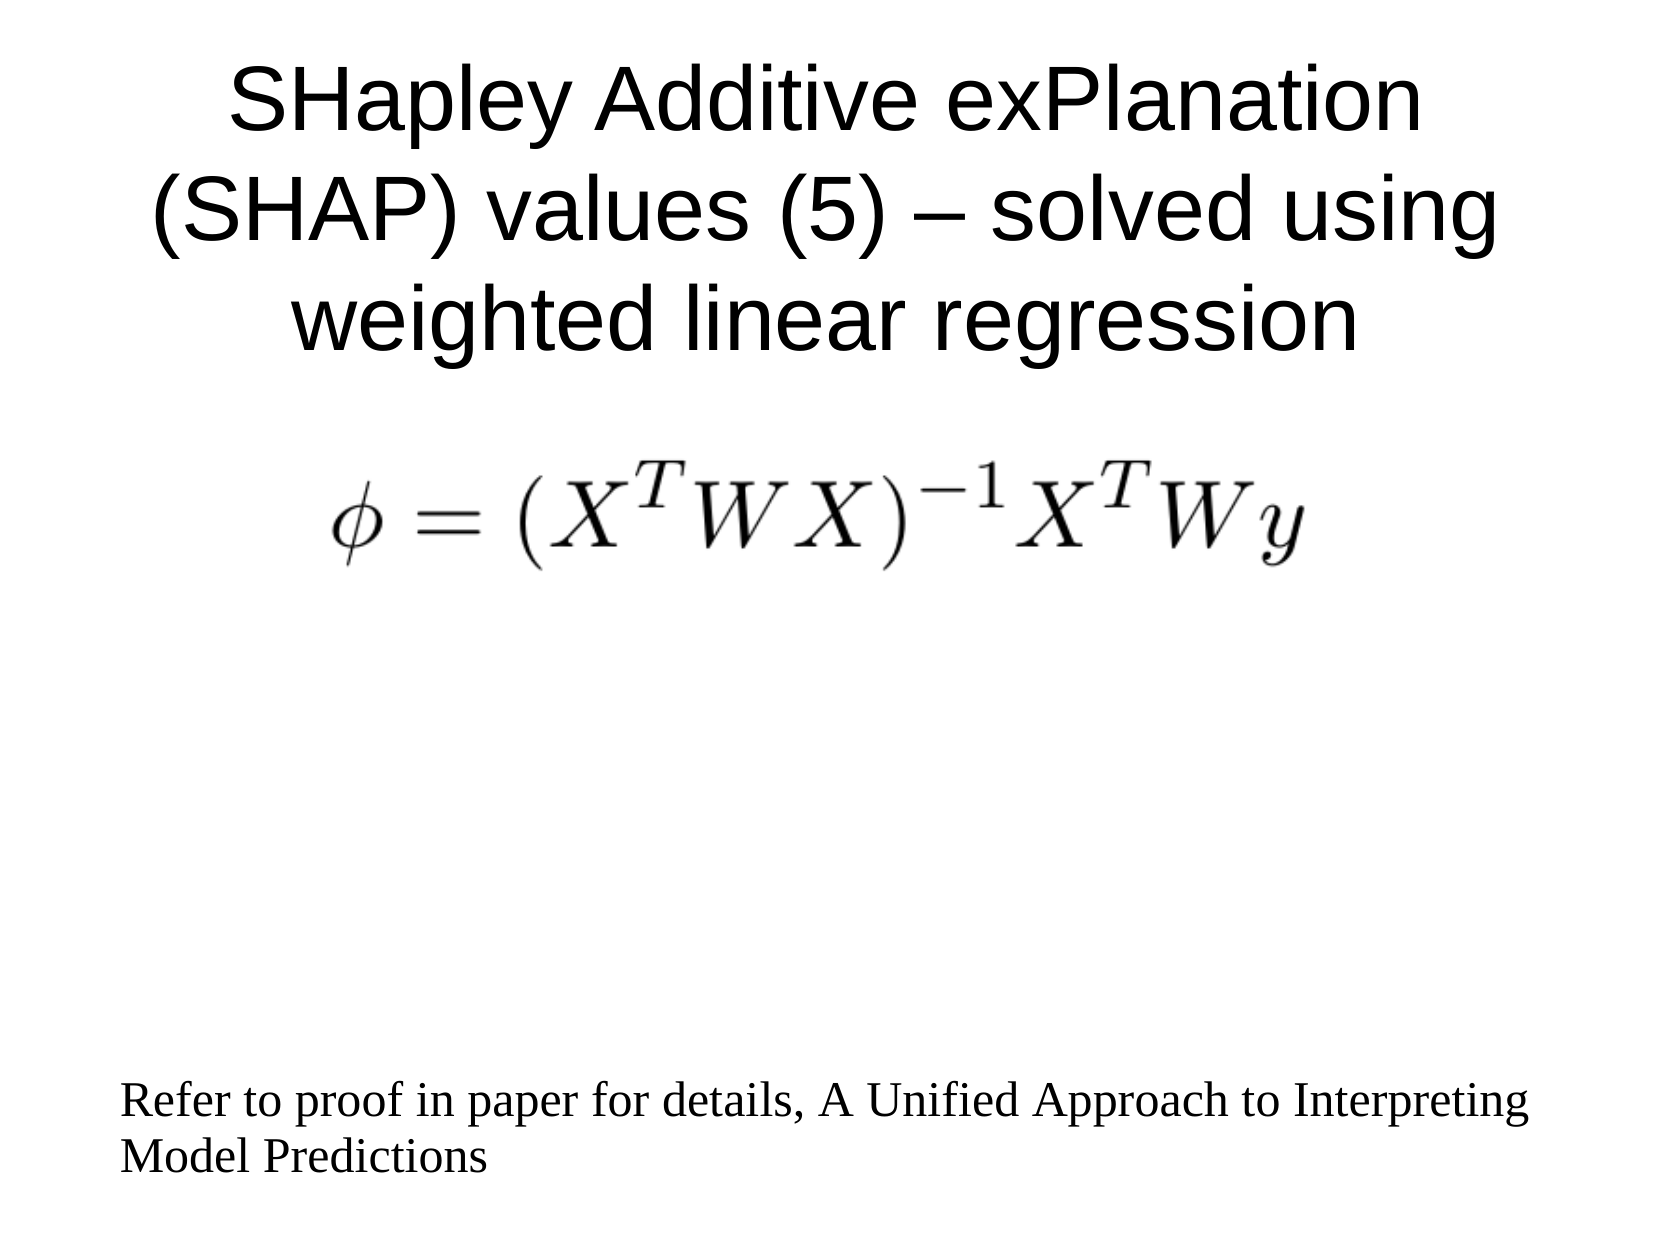

# SHapley Additive exPlanation (SHAP) values (5) – solved using weighted linear regression
Refer to proof in paper for details, A Unified Approach to Interpreting Model Predictions